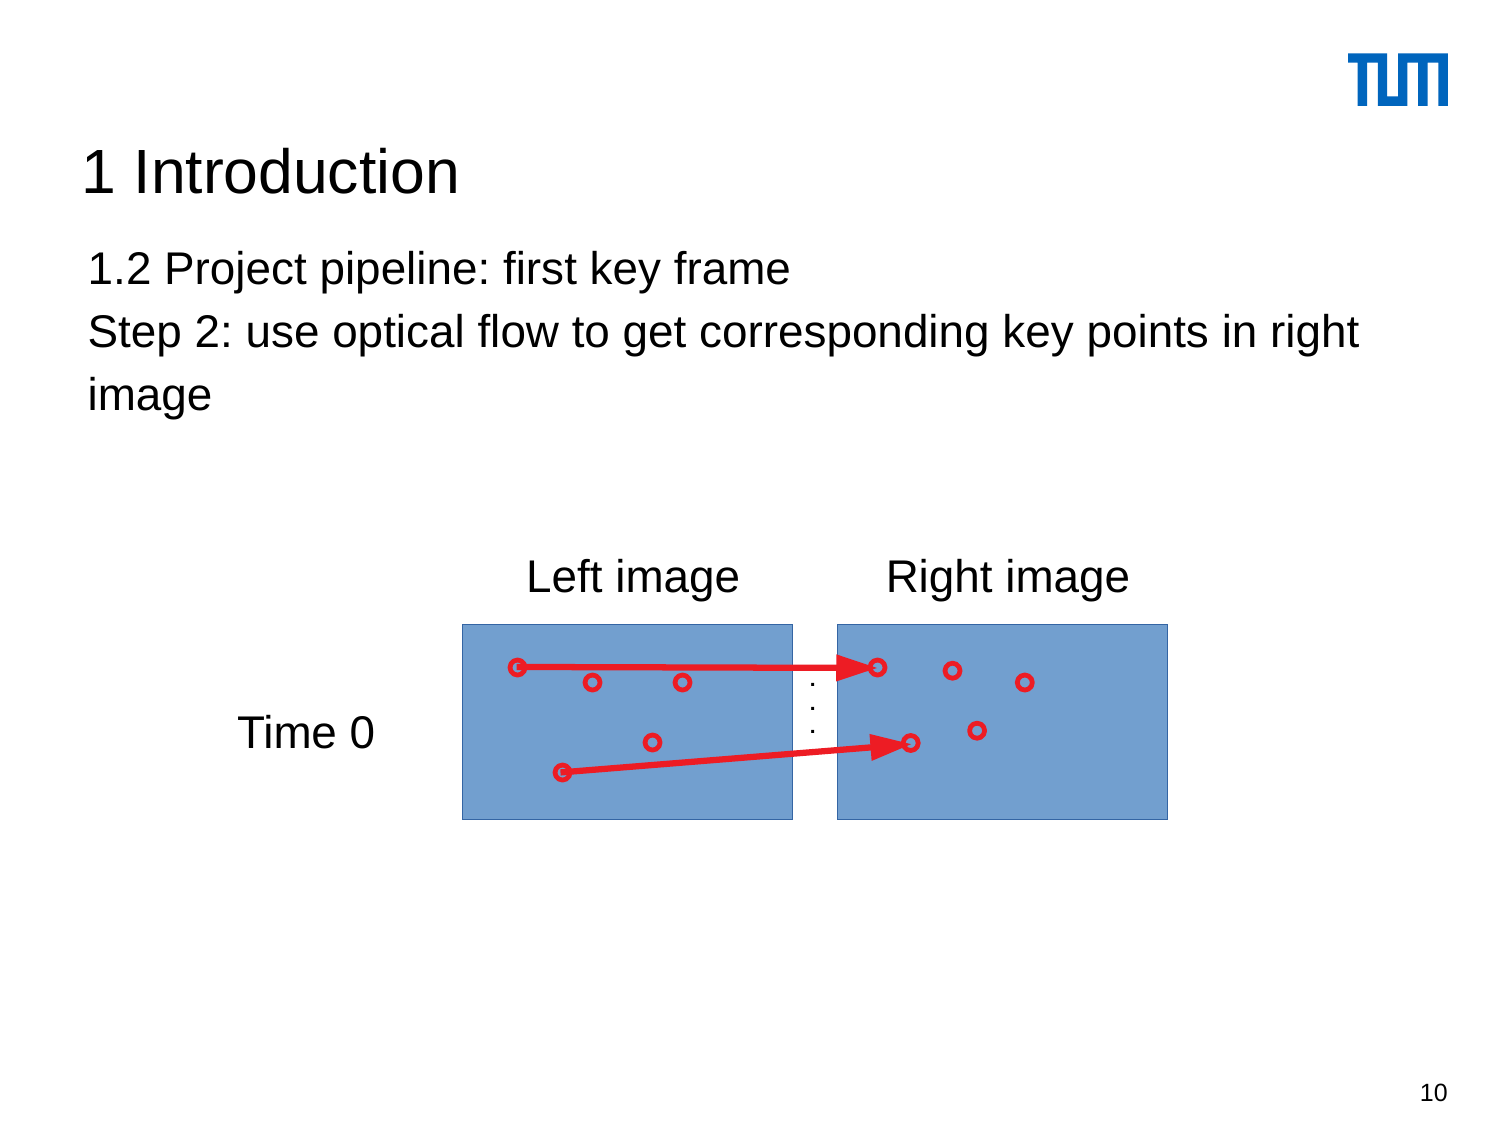

1 Introduction
# 1.2 Project pipeline: first key frame
Step 2: use optical flow to get corresponding key points in right image
Left image
Right image
.
.
.
Time 0